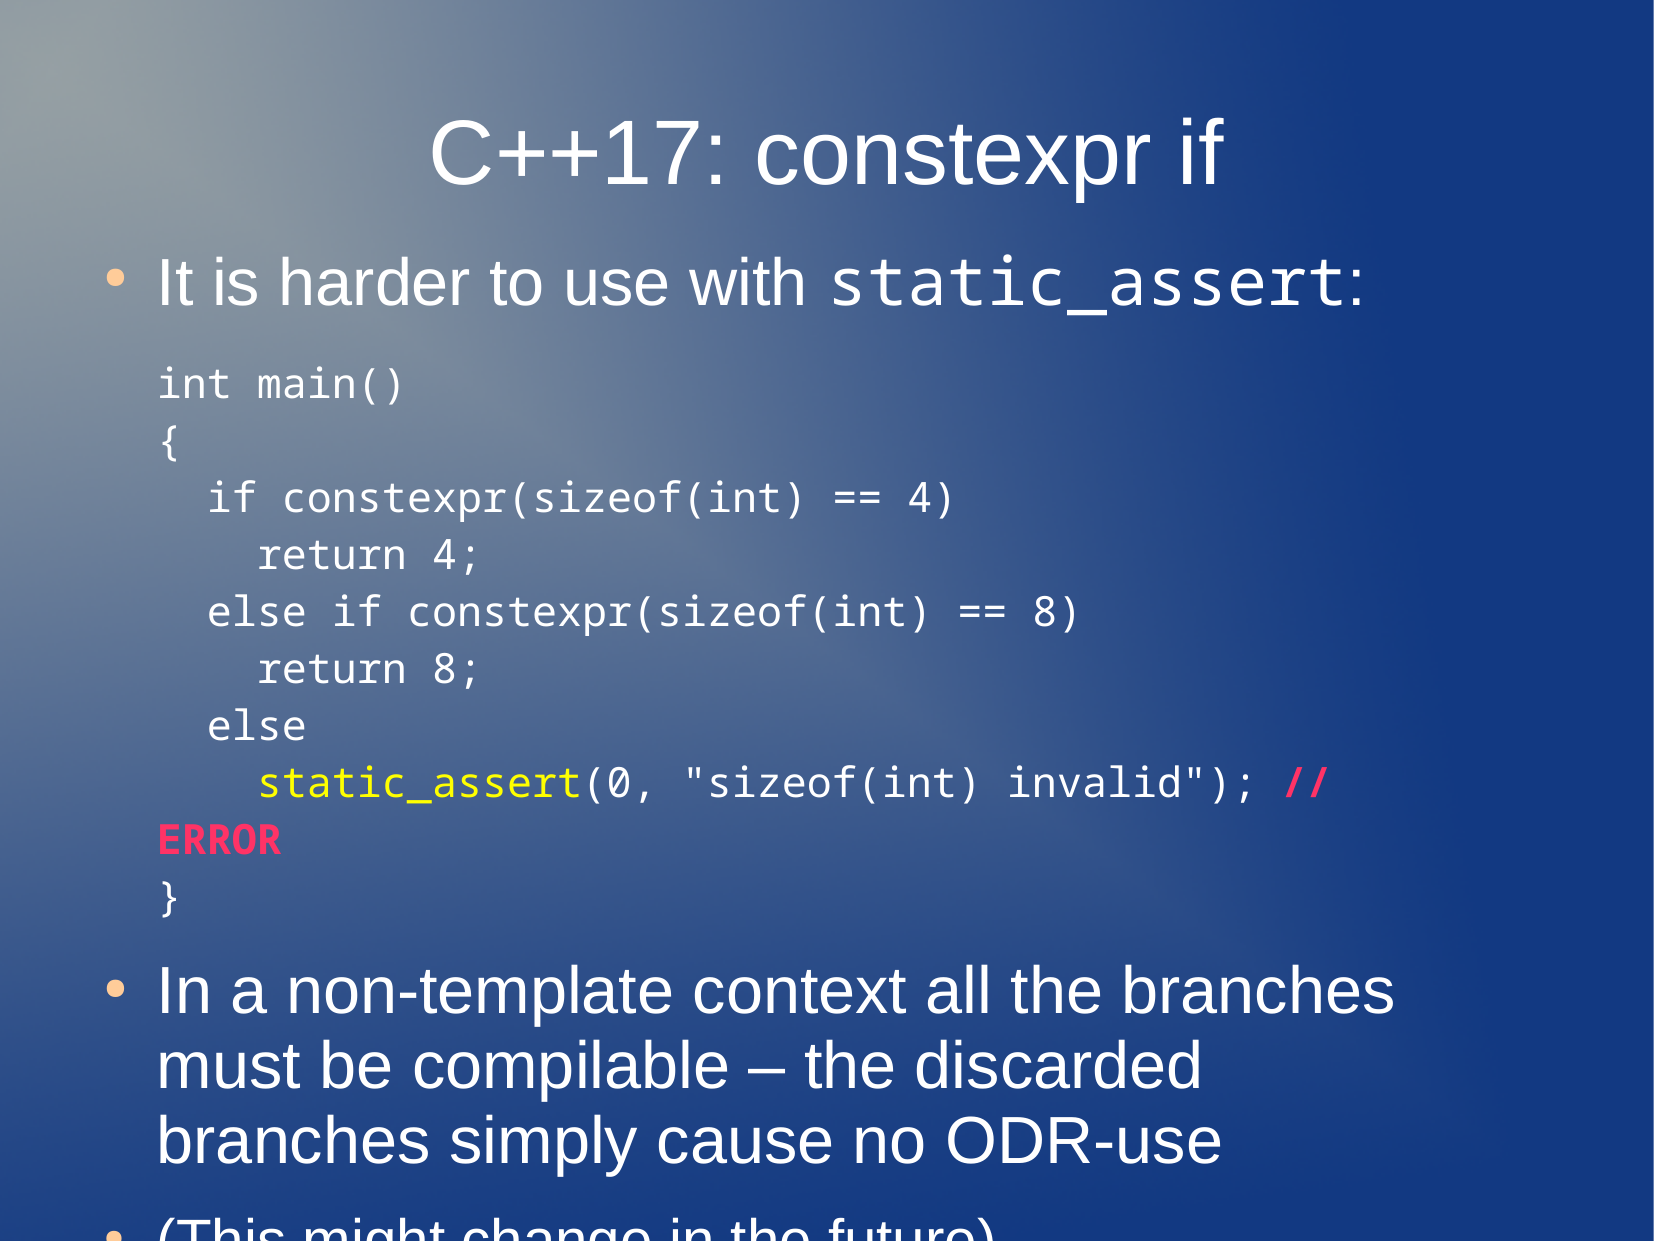

# C++17: constexpr if
It is harder to use with static_assert:
int main()
{
 if constexpr(sizeof(int) == 4)
 return 4;
 else if constexpr(sizeof(int) == 8)
 return 8;
 else
 static_assert(0, "sizeof(int) invalid"); // ERROR
}
In a non-template context all the branches must be compilable – the discarded branches simply cause no ODR-use
(This might change in the future)